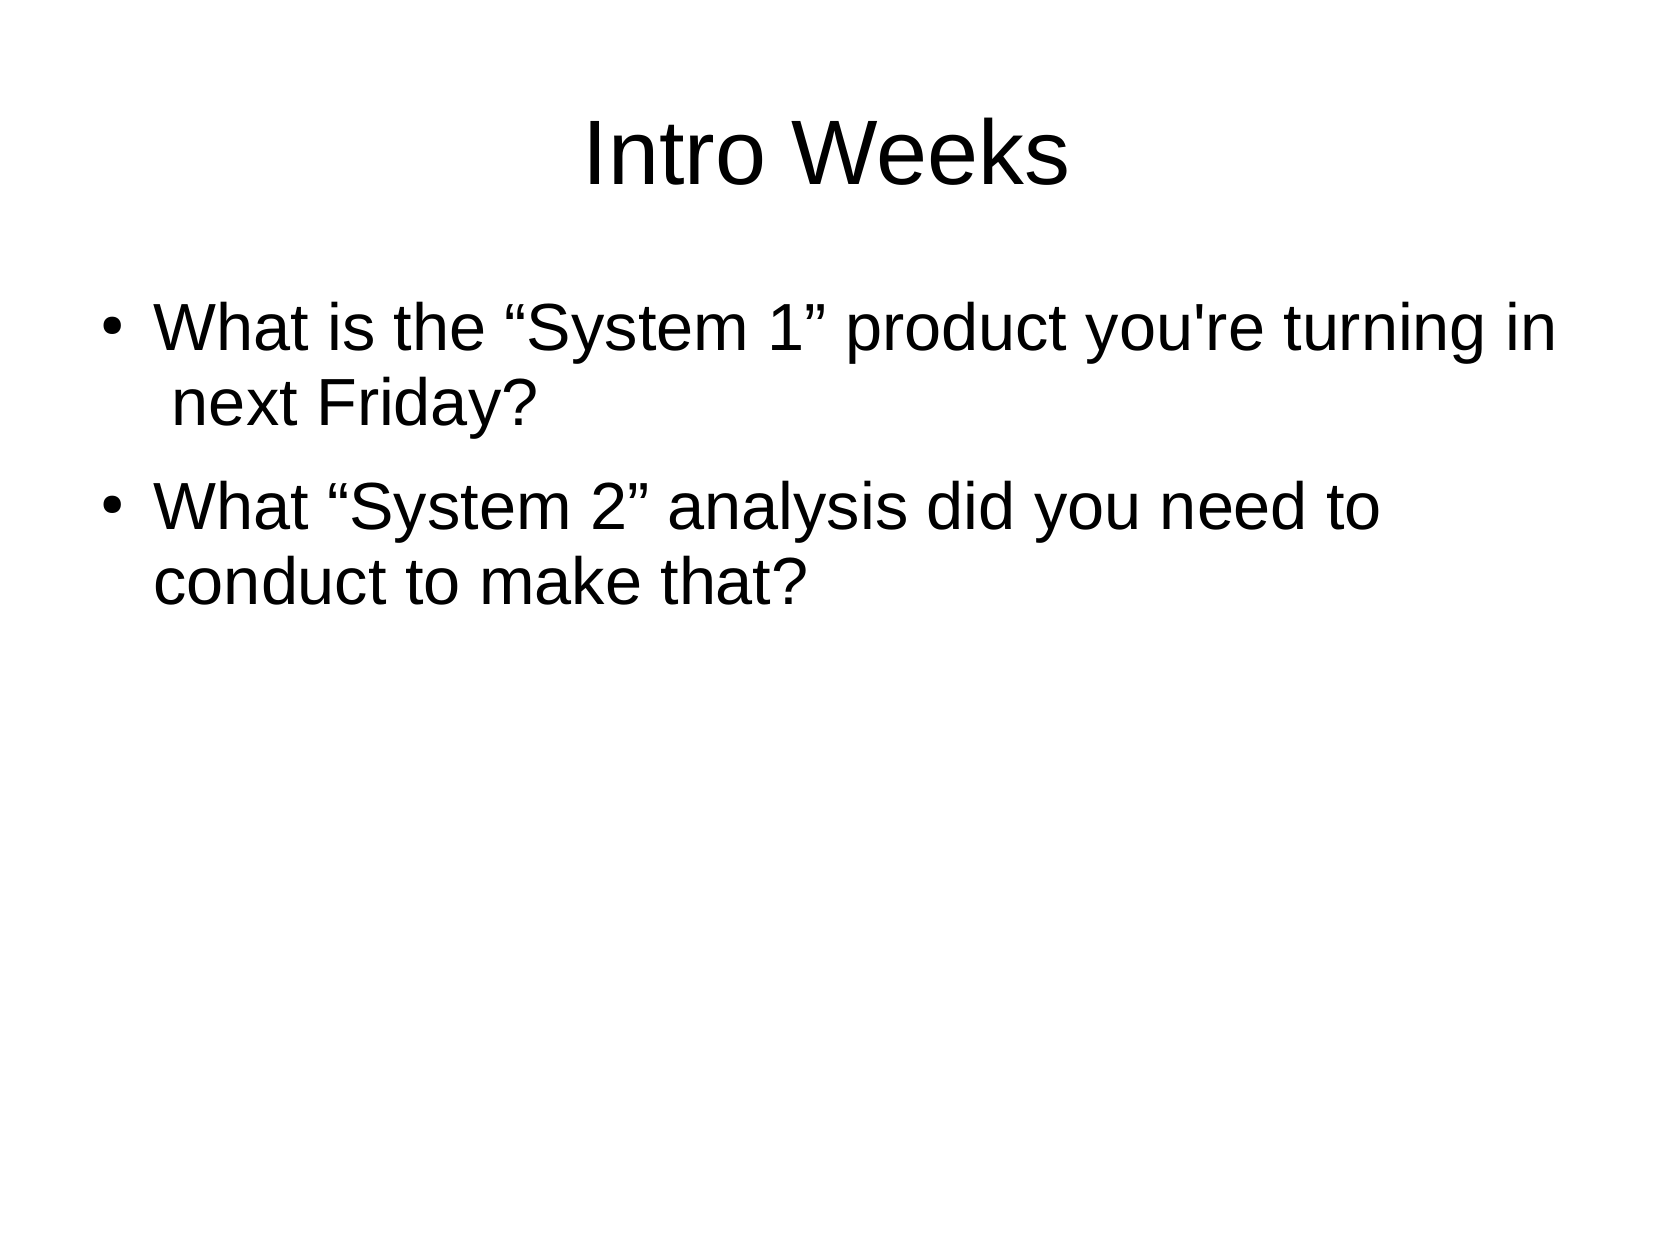

# Intro Weeks
What is the “System 1” product you're turning in next Friday?
What “System 2” analysis did you need to conduct to make that?